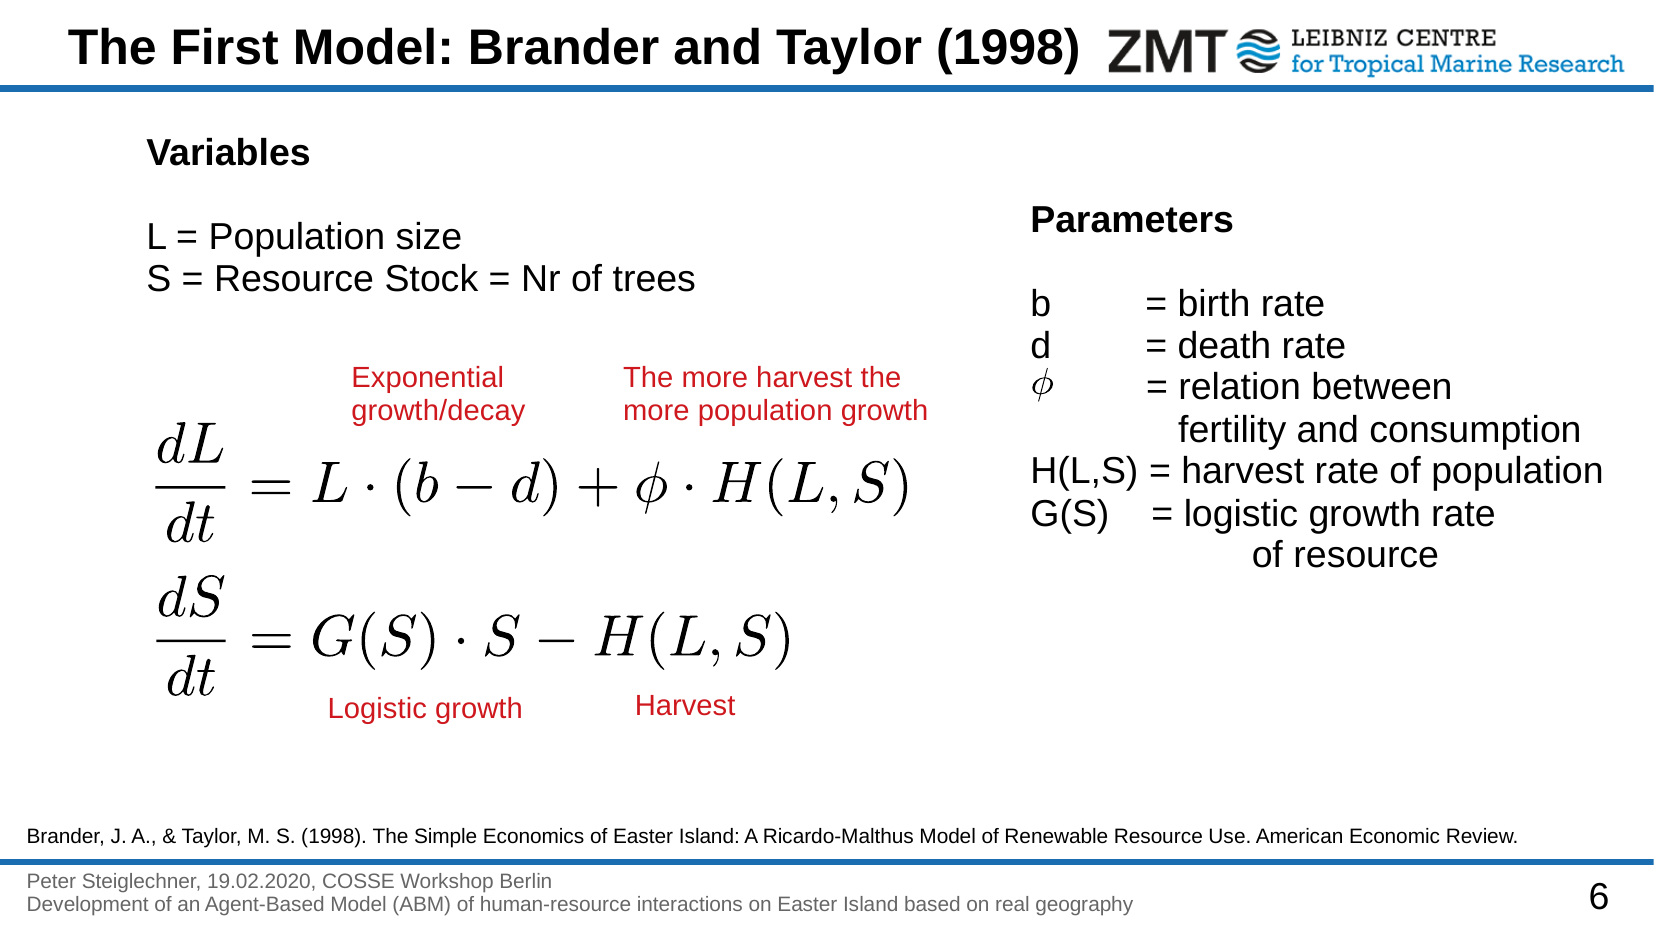

The First Model: Brander and Taylor (1998)
Variables
L = Population size
S = Resource Stock = Nr of trees
Parameters
b = birth rate
d = death rate
 = relation between
		fertility and consumption
H(L,S) = harvest rate of population
G(S) = logistic growth rate
			of resource
Exponential growth/decay
The more harvest the more population growth
Harvest
Logistic growth
Brander, J. A., & Taylor, M. S. (1998). The Simple Economics of Easter Island: A Ricardo-Malthus Model of Renewable Resource Use. American Economic Review.
6
\frac{dL}{dt} = L \cdot (b - d) + \phi \cdot H(L, S)
\frac{dS}{dt} = S\cdot G(S) – H(L,S)